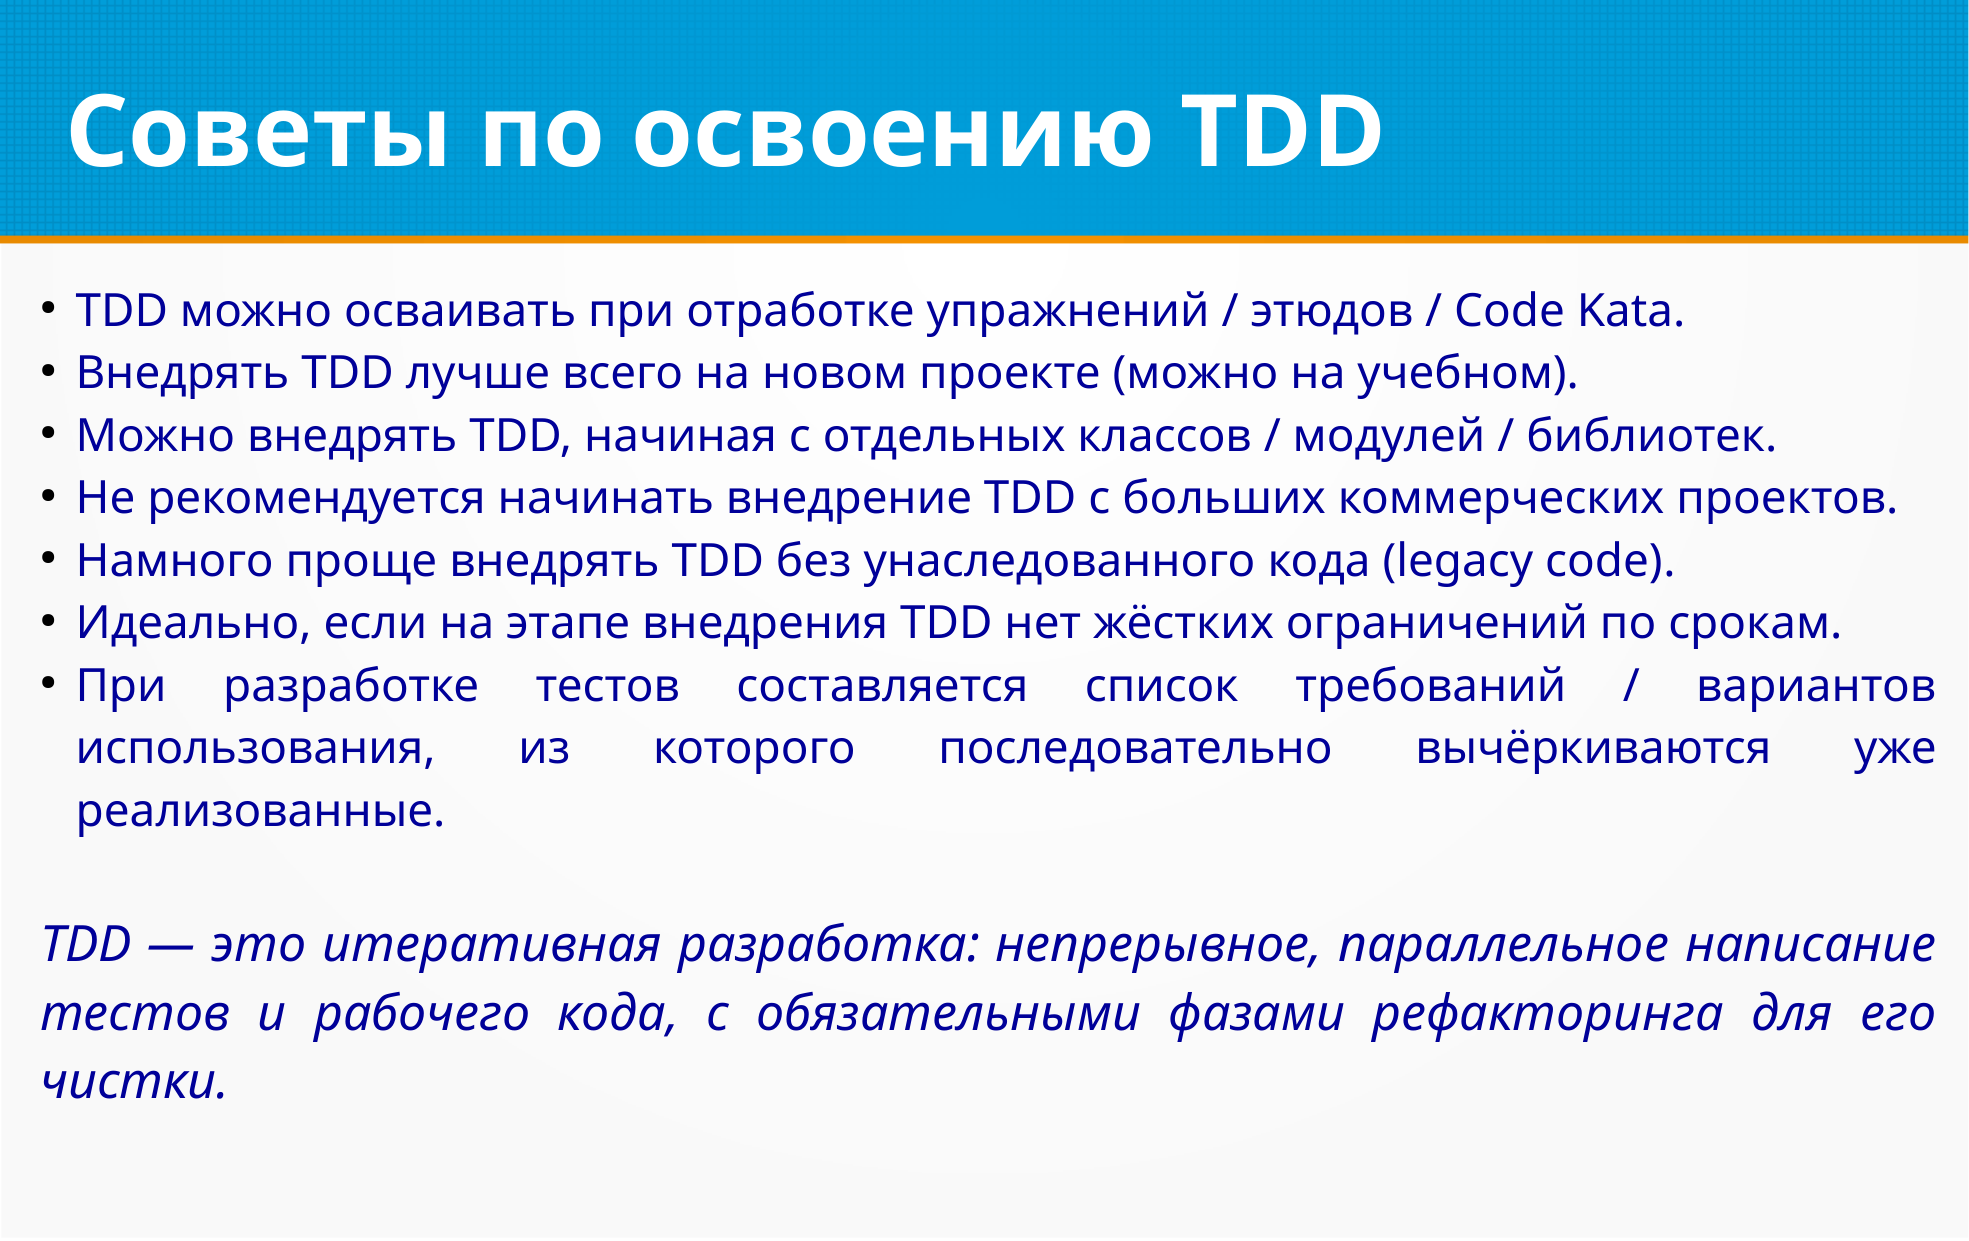

Советы по освоению TDD
TDD можно осваивать при отработке упражнений / этюдов / Code Kata.
Внедрять TDD лучше всего на новом проекте (можно на учебном).
Можно внедрять TDD, начиная с отдельных классов / модулей / библиотек.
Не рекомендуется начинать внедрение TDD с больших коммерческих проектов.
Намного проще внедрять TDD без унаследованного кода (legacy code).
Идеально, если на этапе внедрения TDD нет жёстких ограничений по срокам.
При разработке тестов составляется список требований / вариантов использования, из которого последовательно вычёркиваются уже реализованные.
TDD — это итеративная разработка: непрерывное, параллельное написание тестов и рабочего кода, с обязательными фазами рефакторинга для его чистки.